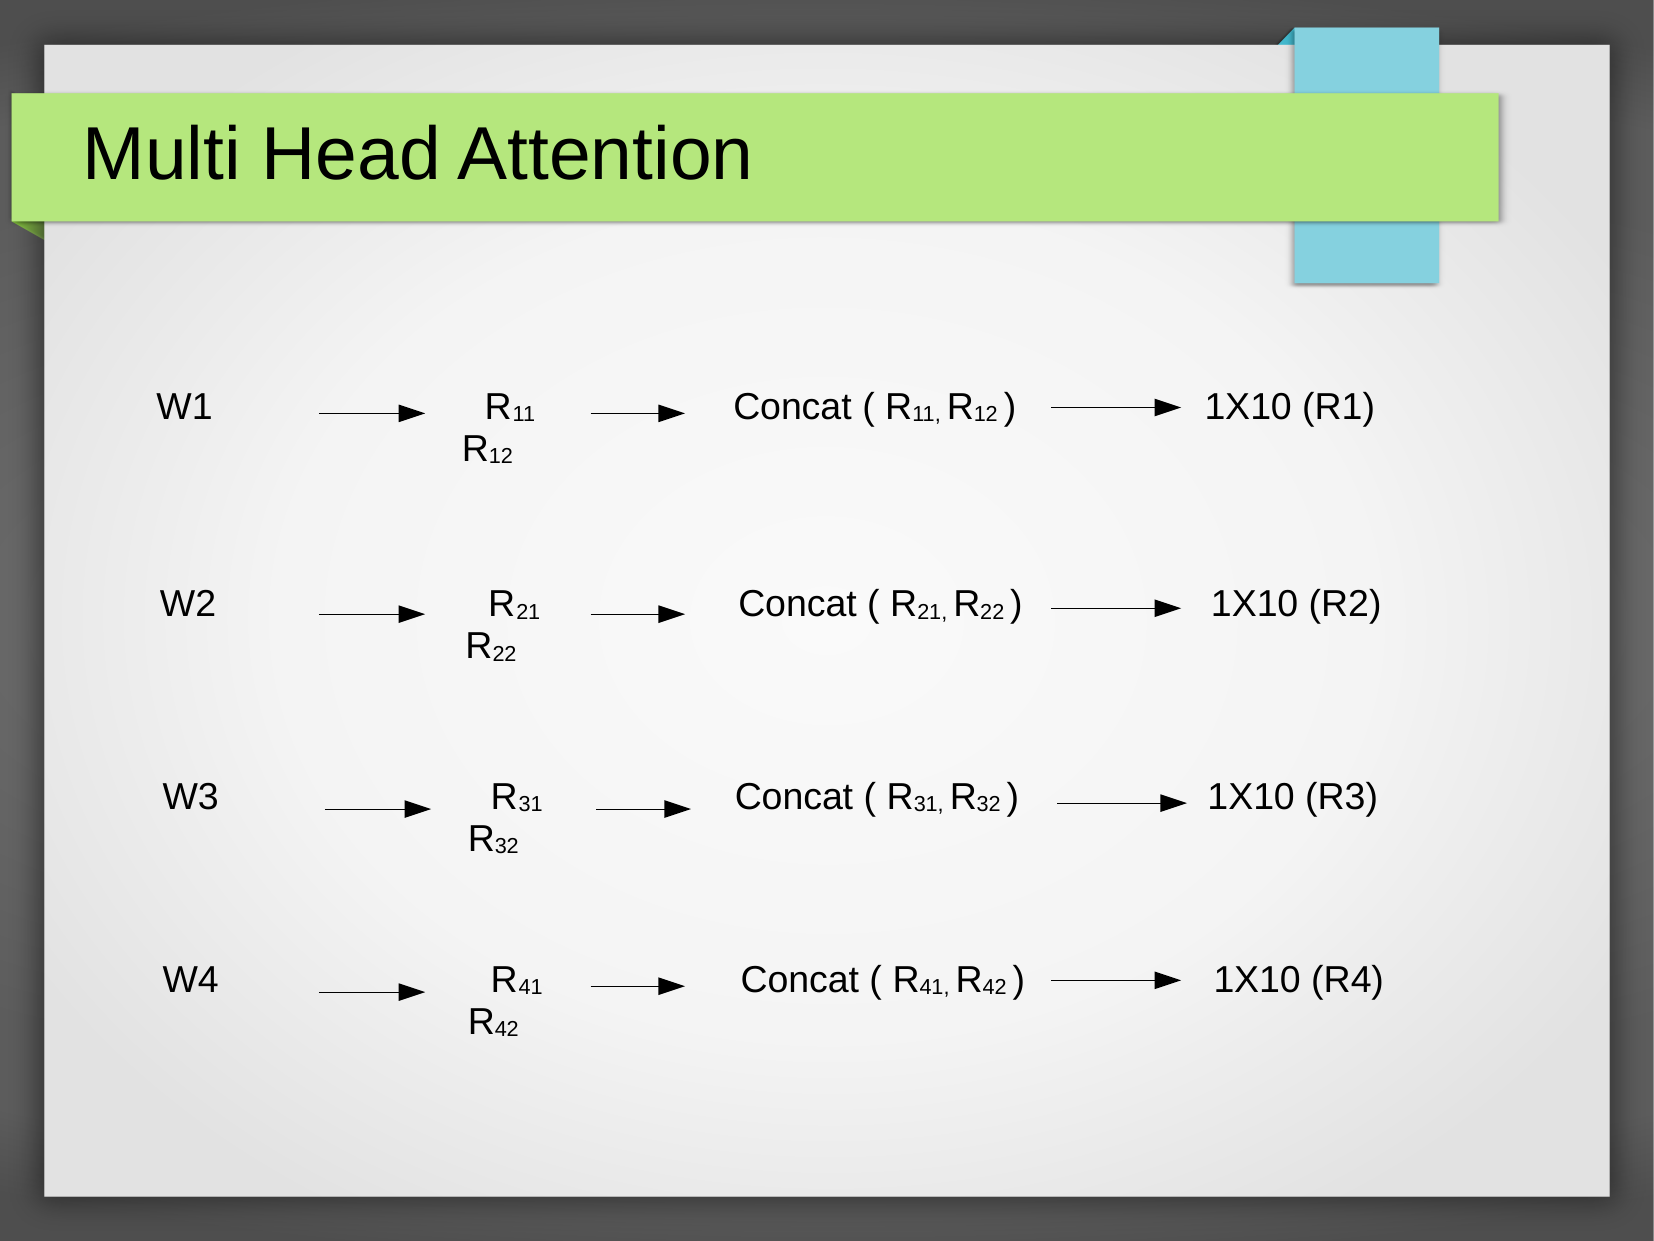

# Multi Head Attention
W1 R11 Concat ( R11, R12 ) 1X10 (R1)
			 R12
W2 R21 Concat ( R21, R22 ) 1X10 (R2)
			 R22
W3 R31 Concat ( R31, R32 ) 1X10 (R3)
			 R32
W4 R41 Concat ( R41, R42 ) 1X10 (R4)
			 R42